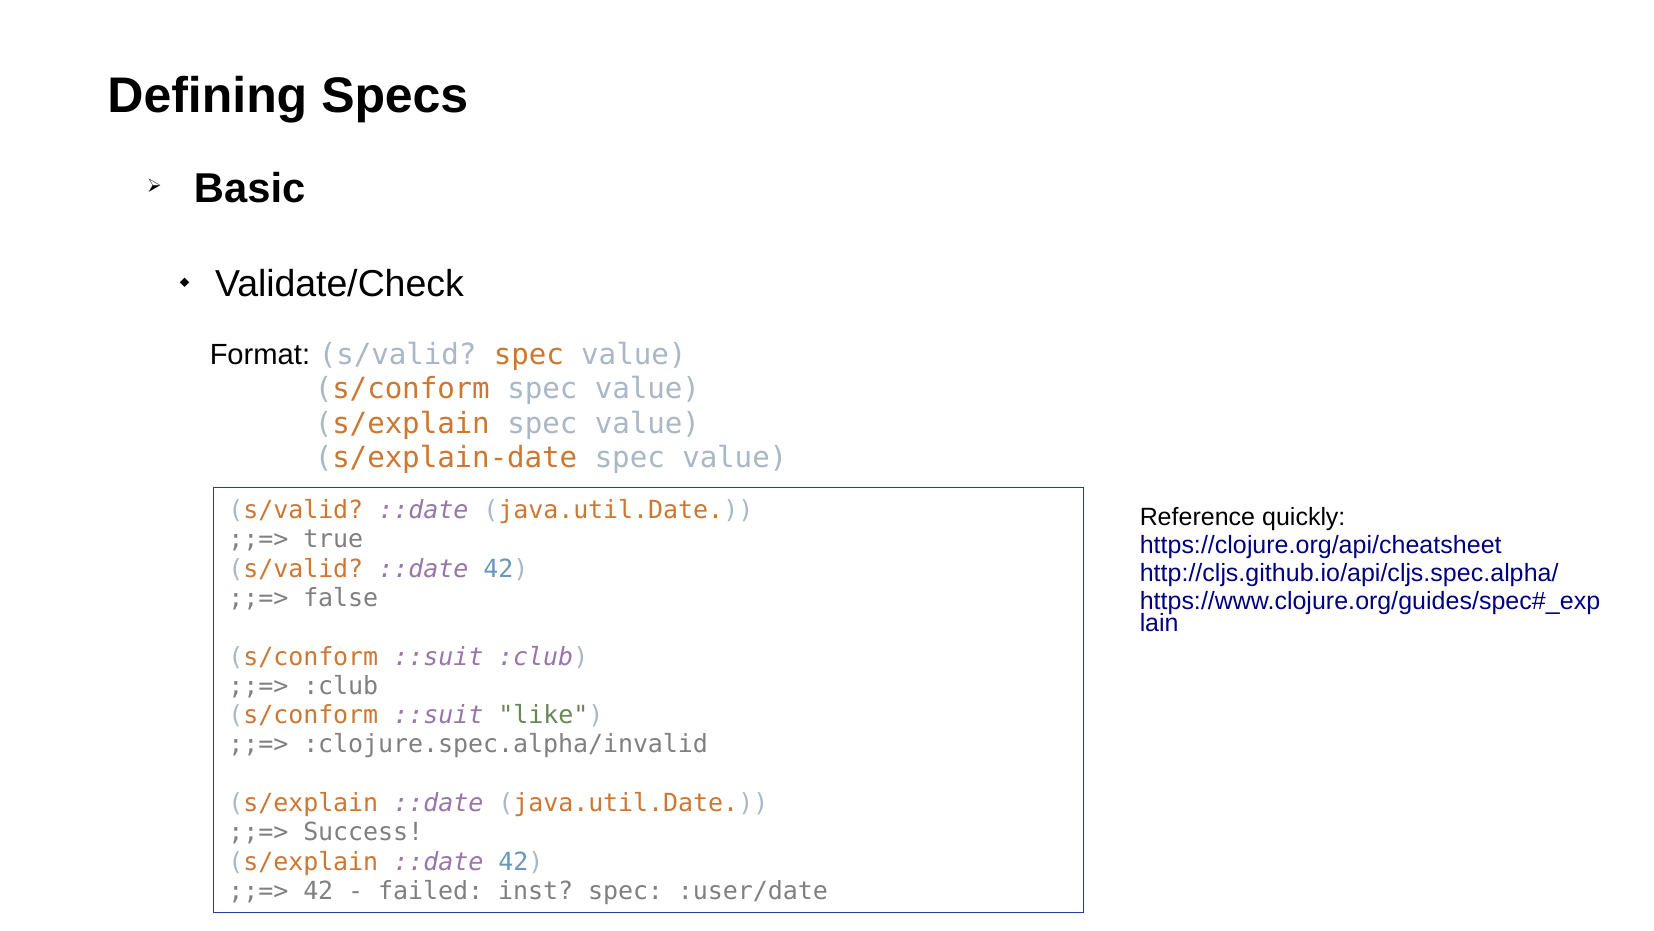

Defining Specs
 Basic
Validate/Check
Format: (s/valid? spec value)
 (s/conform spec value)
 (s/explain spec value)
 (s/explain-date spec value)
(s/valid? ::date (java.util.Date.))
;;=> true
(s/valid? ::date 42)
;;=> false
(s/conform ::suit :club)
;;=> :club
(s/conform ::suit "like")
;;=> :clojure.spec.alpha/invalid
(s/explain ::date (java.util.Date.))
;;=> Success!
(s/explain ::date 42)
;;=> 42 - failed: inst? spec: :user/date
Reference quickly:
https://clojure.org/api/cheatsheet
http://cljs.github.io/api/cljs.spec.alpha/
https://www.clojure.org/guides/spec#_explain